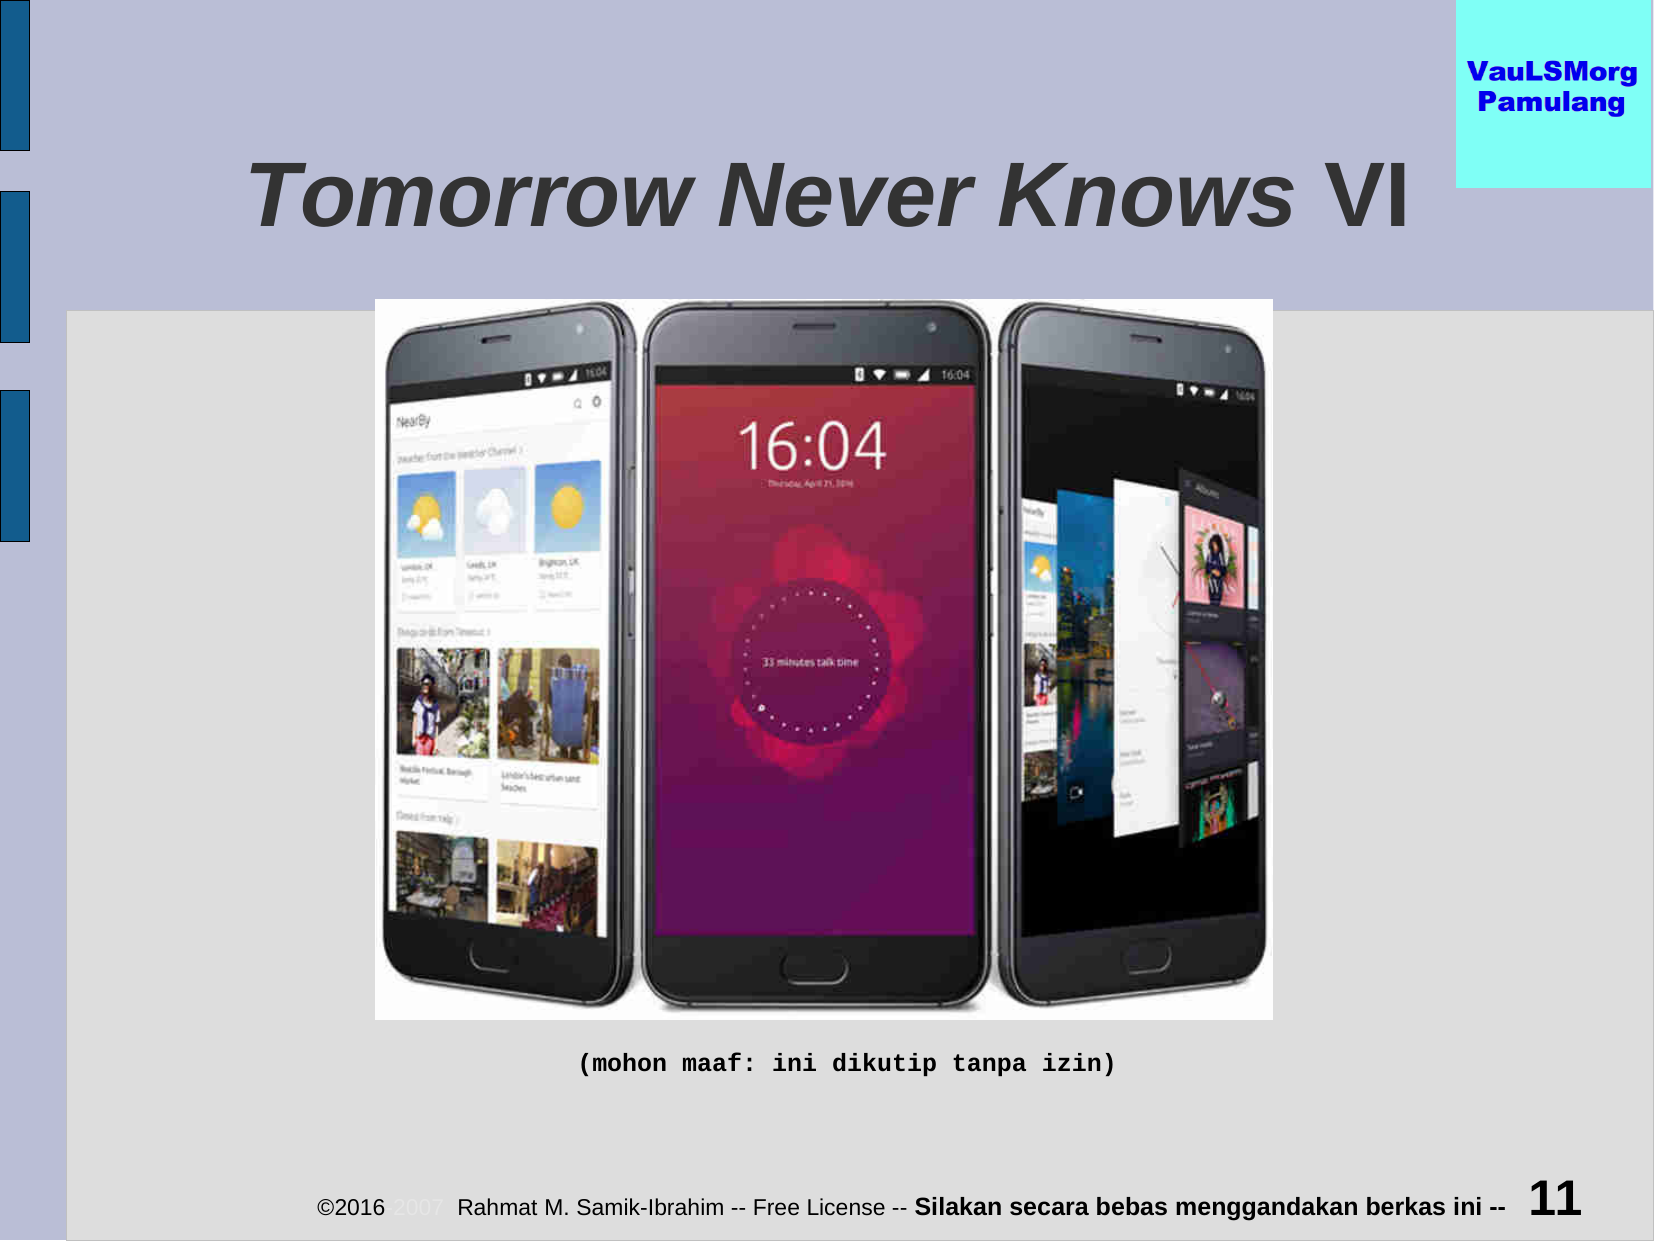

# Tomorrow Never Knows VI
(mohon maaf: ini dikutip tanpa izin)